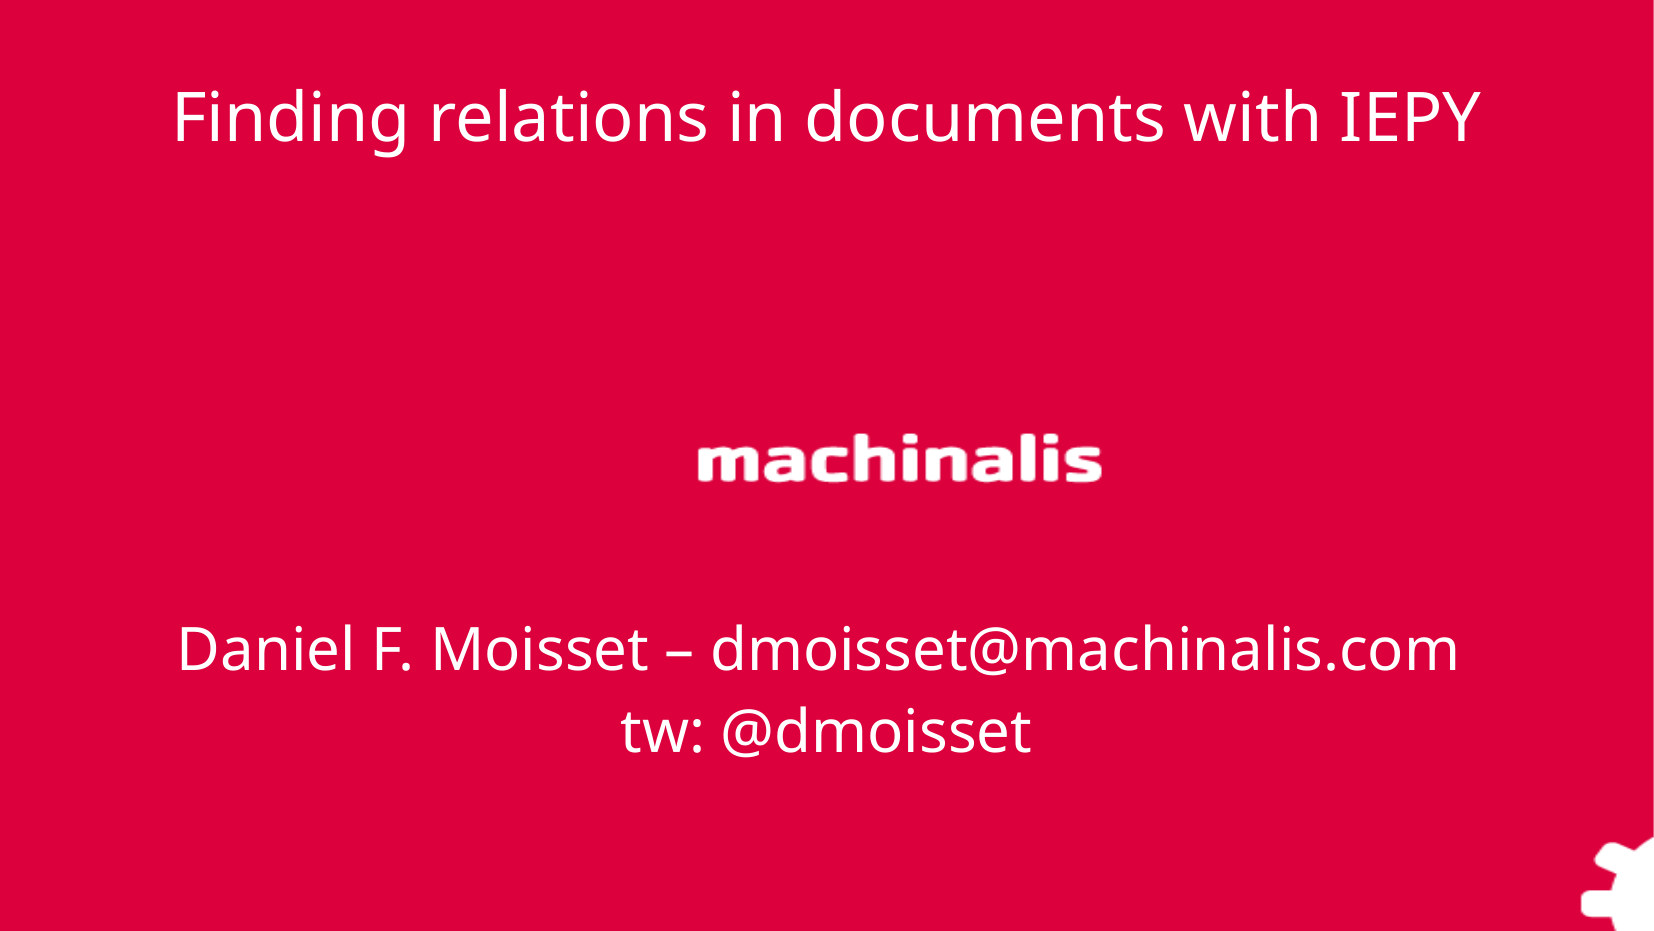

# Finding relations in documents with IEPY
Daniel F. Moisset – dmoisset@machinalis.com
tw: @dmoisset